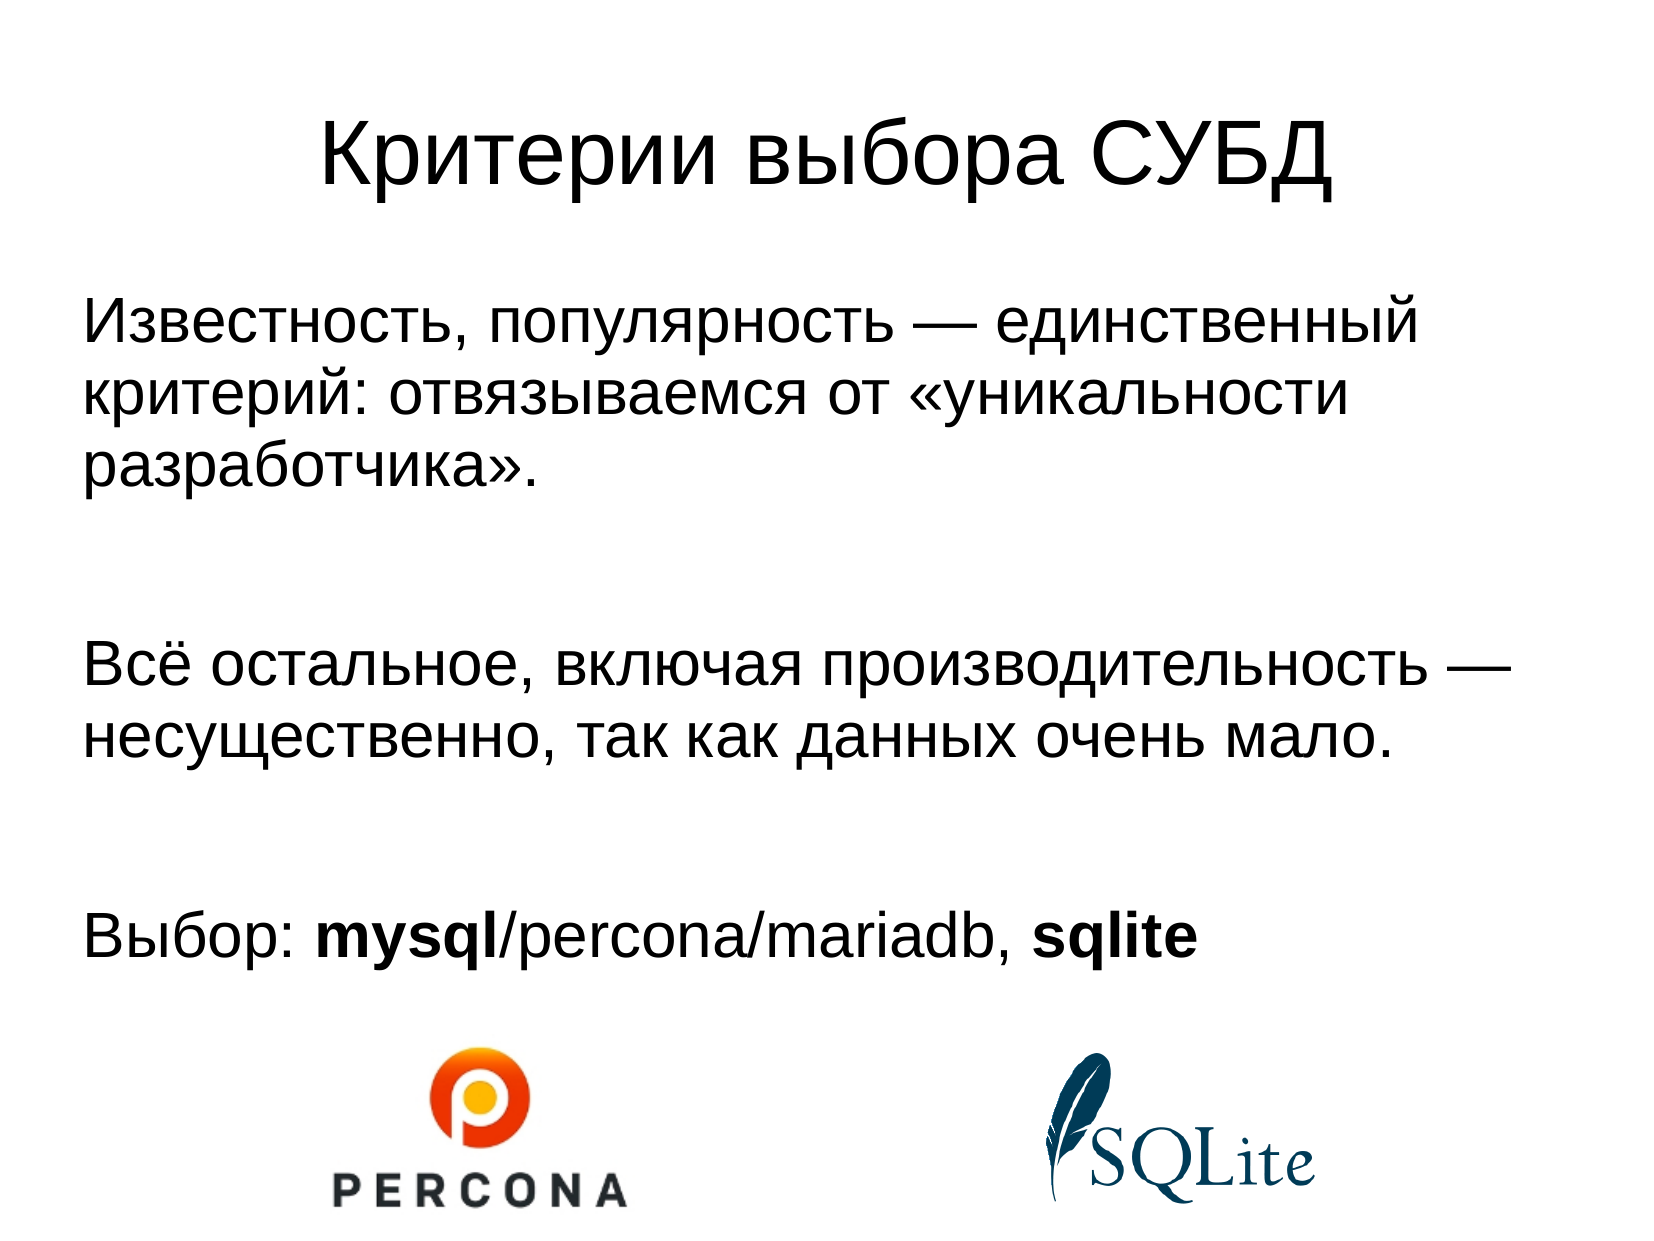

# Критерии выбора СУБД
Известность, популярность — единственный критерий: отвязываемся от «уникальности разработчика».
Всё остальное, включая производительность — несущественно, так как данных очень мало.
Выбор: mysql/percona/mariadb, sqlite